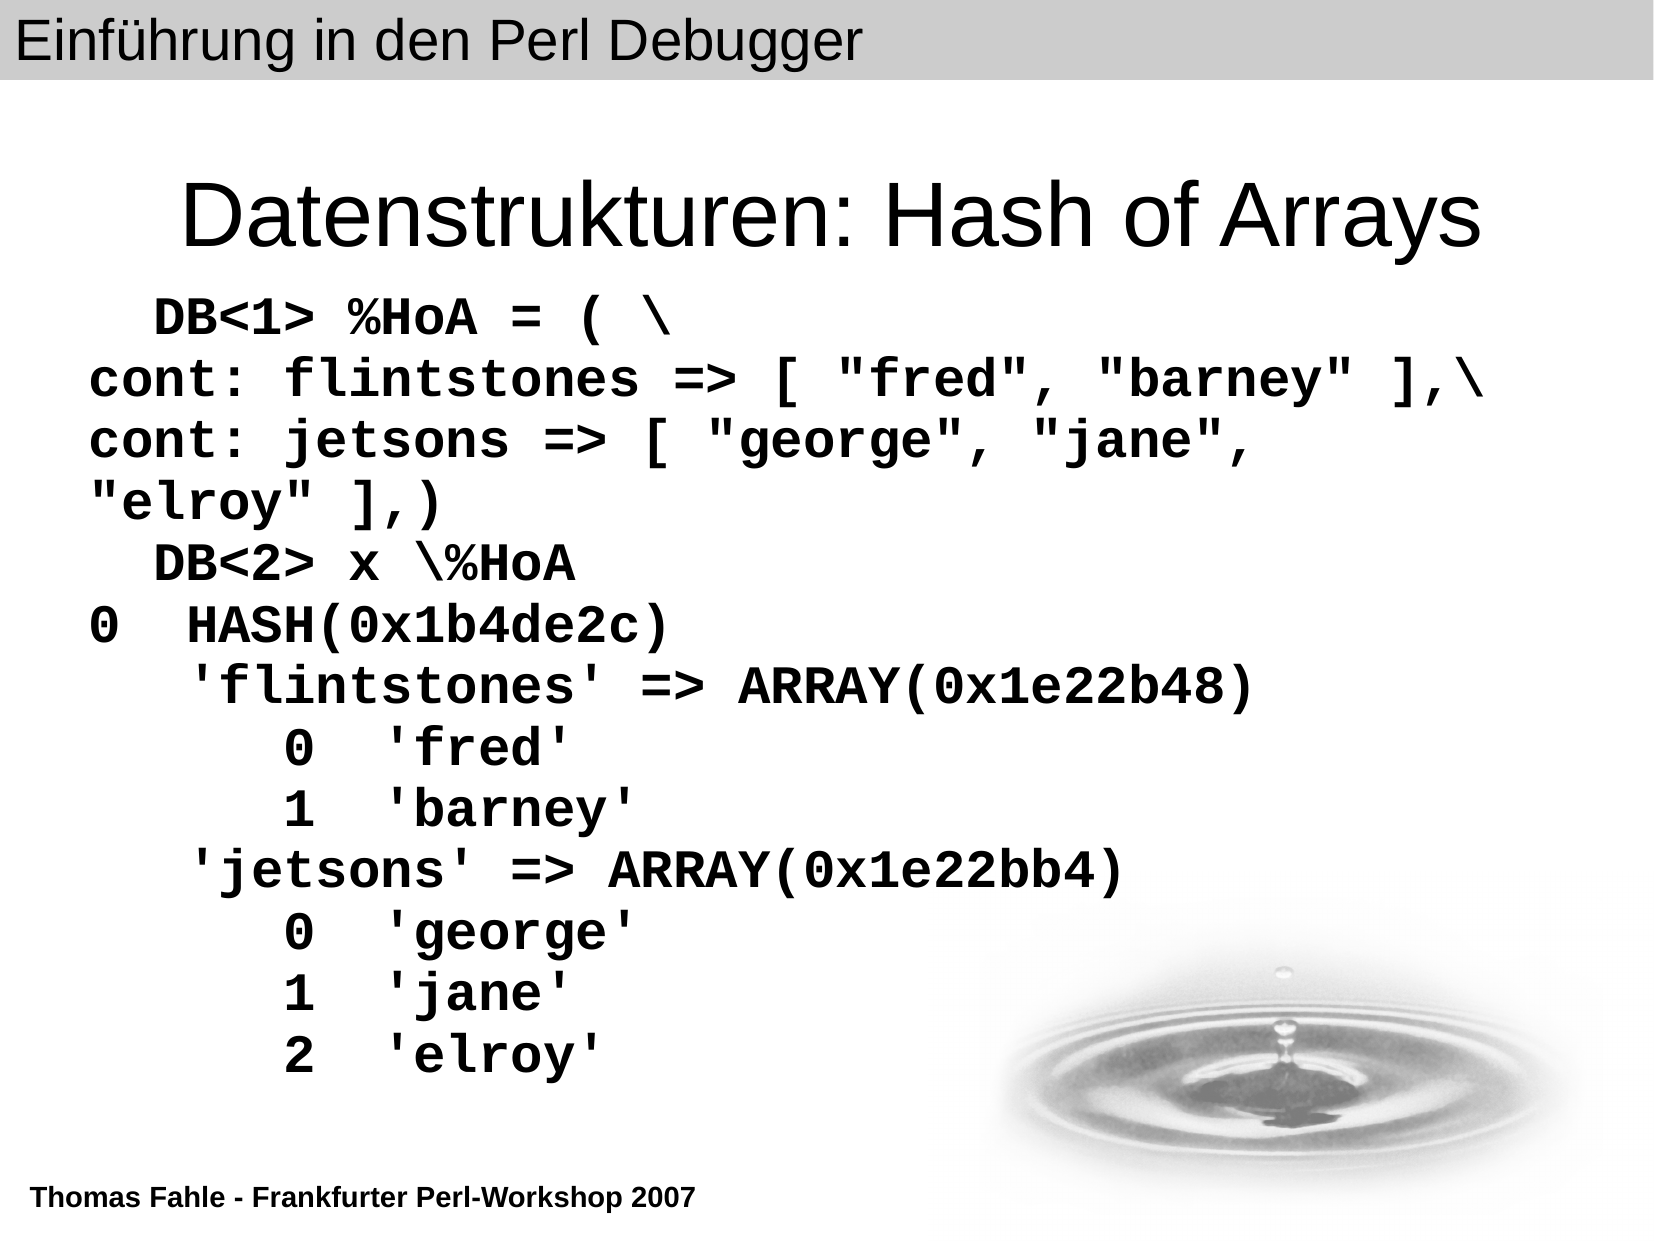

# Datenstrukturen: Hash of Arrays
 DB<1> %HoA = ( \
cont: flintstones => [ "fred", "barney" ],\
cont: jetsons => [ "george", "jane", "elroy" ],)
 DB<2> x \%HoA
0 HASH(0x1b4de2c)
 'flintstones' => ARRAY(0x1e22b48)
 0 'fred'
 1 'barney'
 'jetsons' => ARRAY(0x1e22bb4)
 0 'george'
 1 'jane'
 2 'elroy'